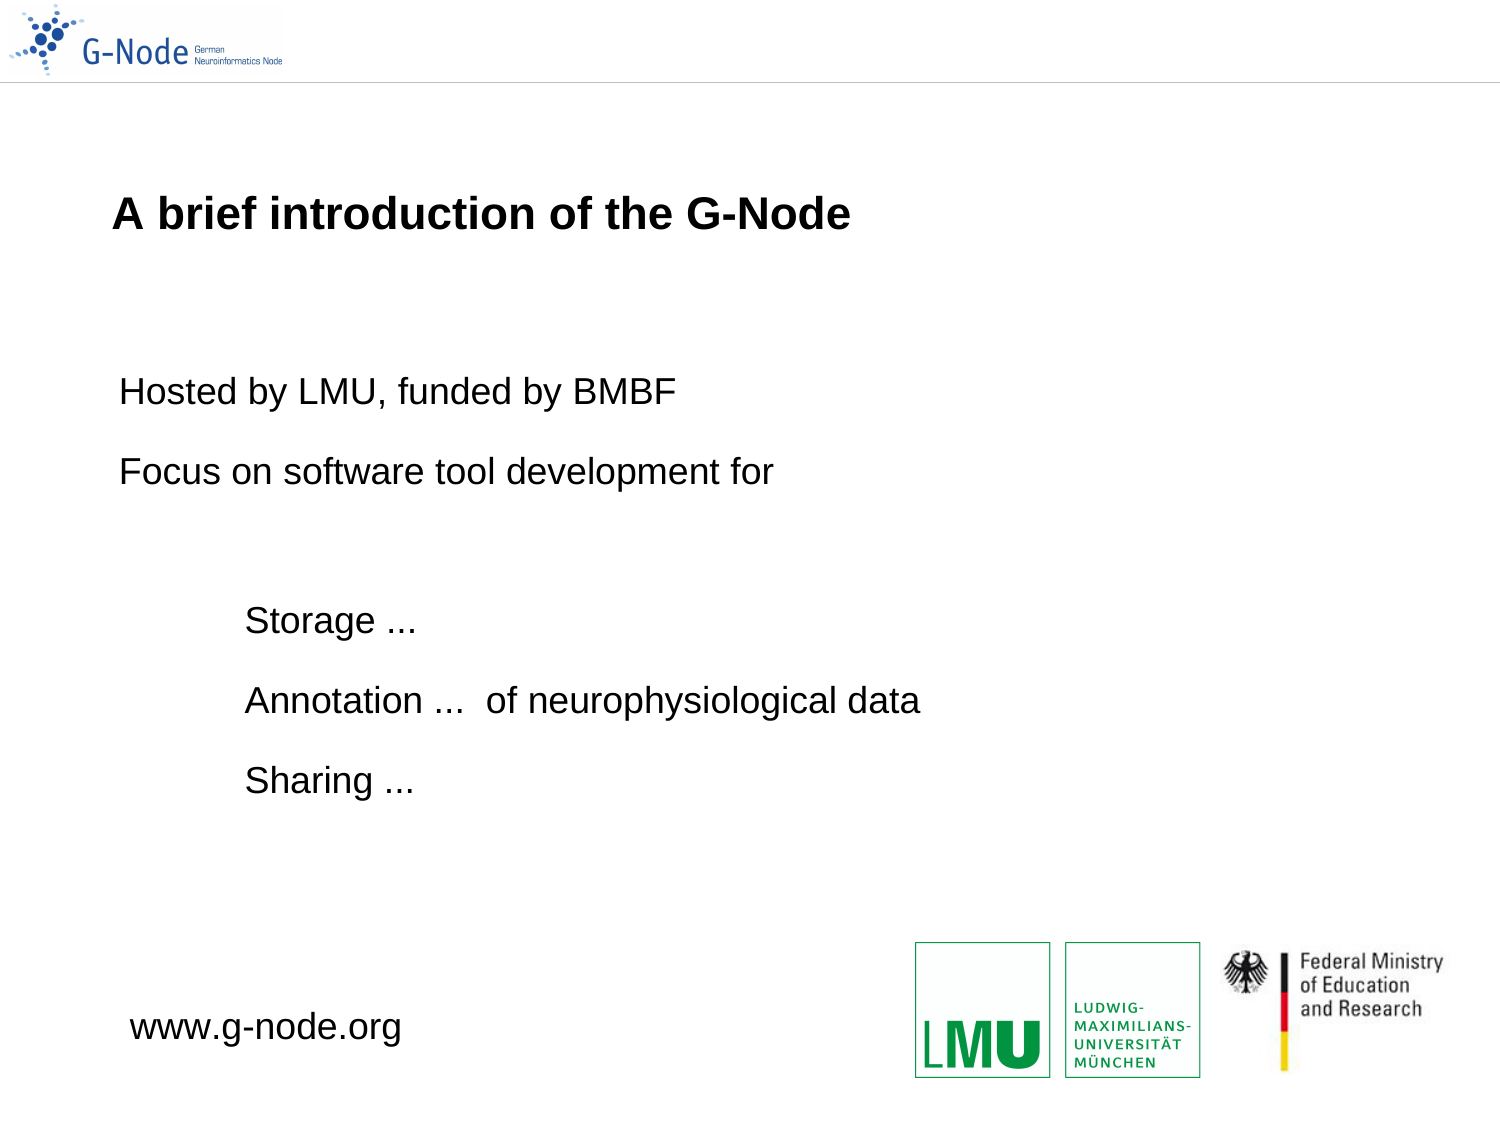

A brief introduction of the G-Node
Hosted by LMU, funded by BMBF
Focus on software tool development for
 Storage ...
 Annotation ... of neurophysiological data
 Sharing ...
www.g-node.org